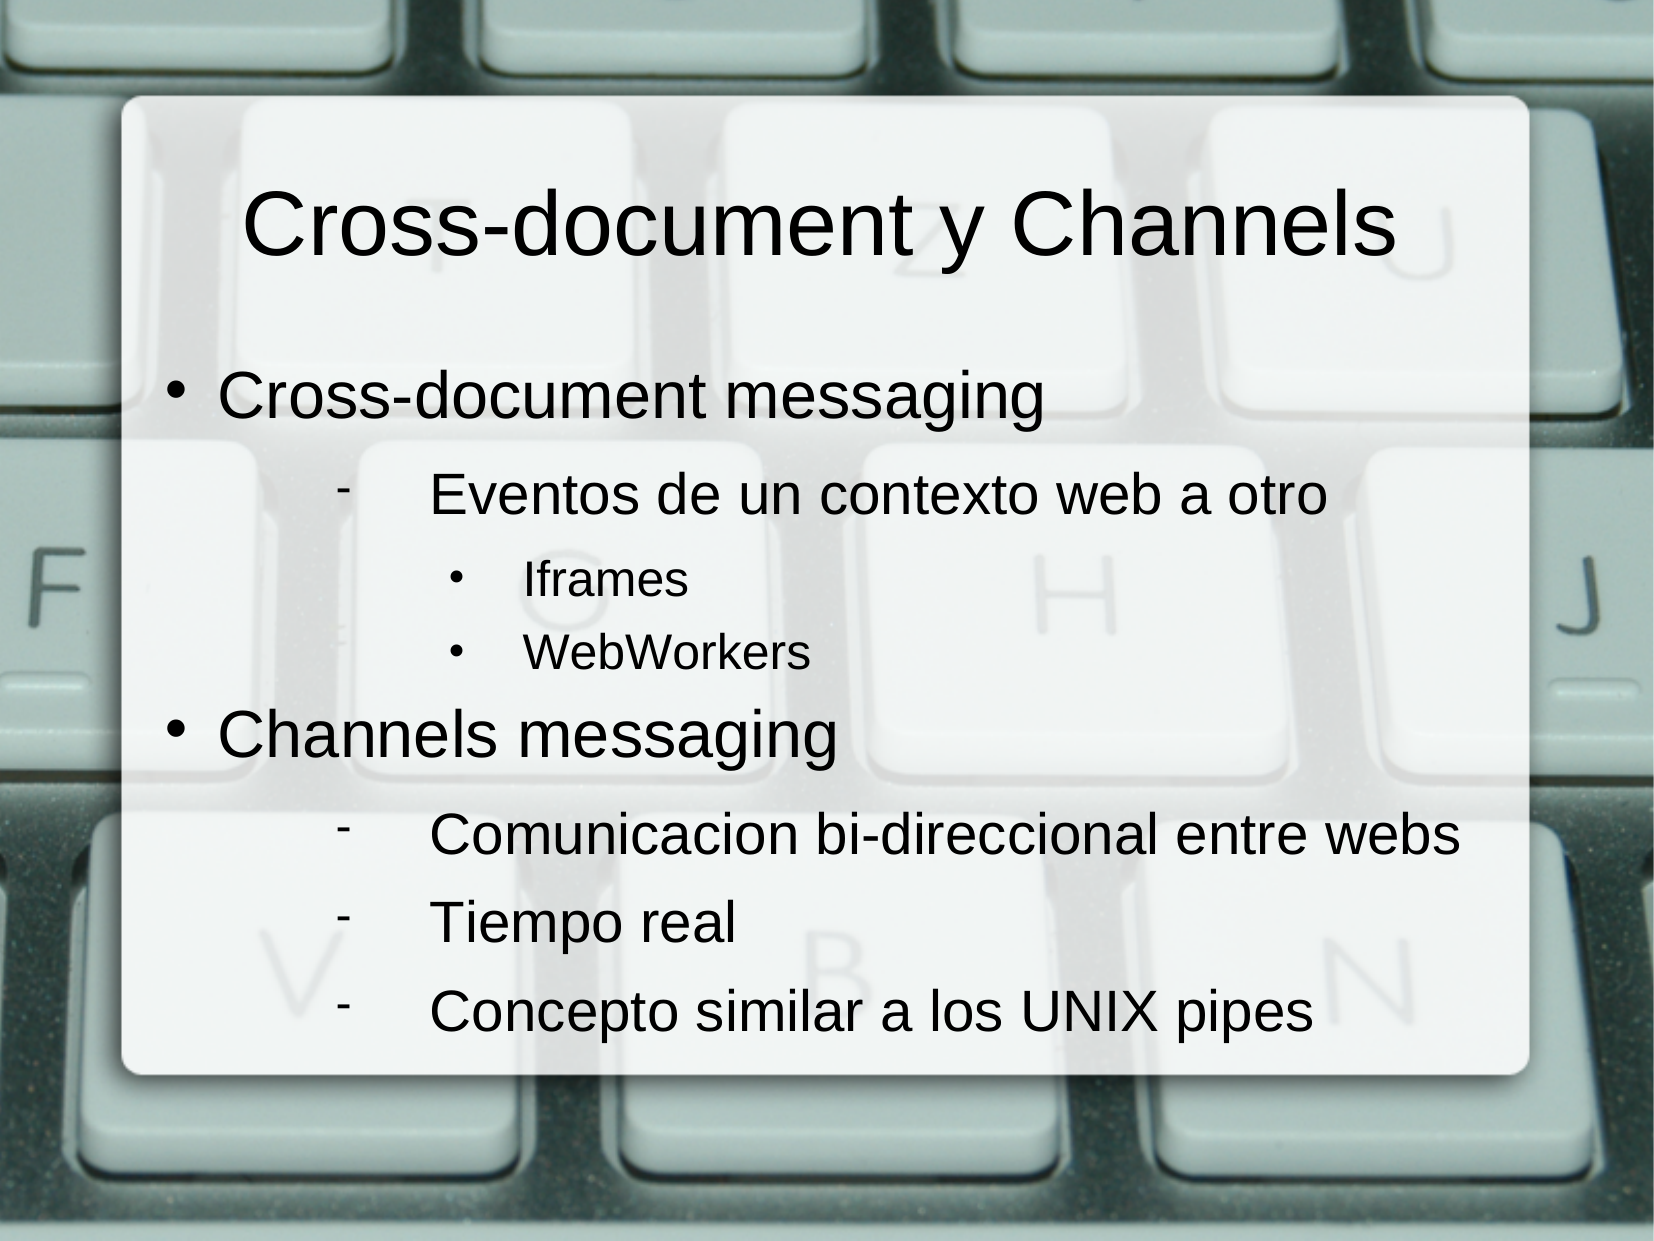

# Cross-document y Channels
Cross-document messaging
Eventos de un contexto web a otro
Iframes
WebWorkers
Channels messaging
Comunicacion bi-direccional entre webs
Tiempo real
Concepto similar a los UNIX pipes